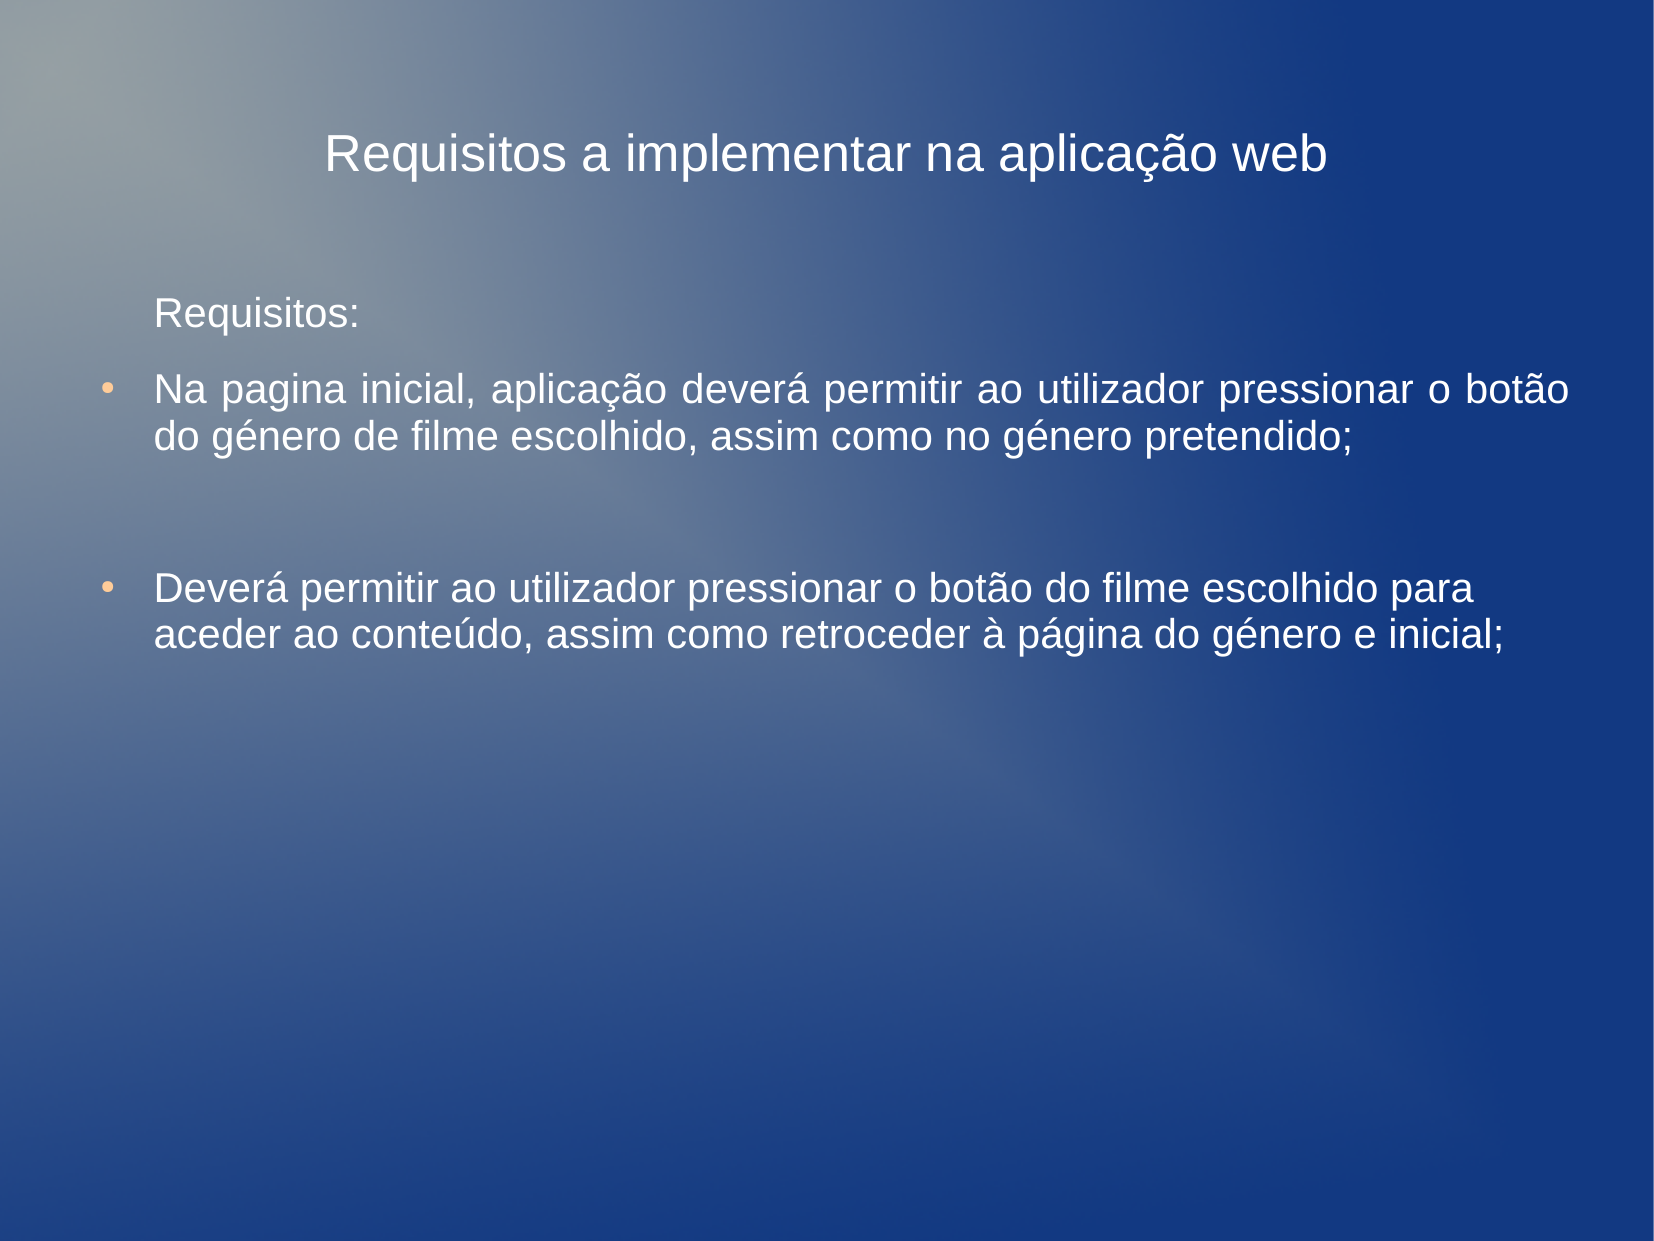

# Requisitos a implementar na aplicação web
Requisitos:
Na pagina inicial, aplicação deverá permitir ao utilizador pressionar o botão do género de filme escolhido, assim como no género pretendido;
Deverá permitir ao utilizador pressionar o botão do filme escolhido para aceder ao conteúdo, assim como retroceder à página do género e inicial;